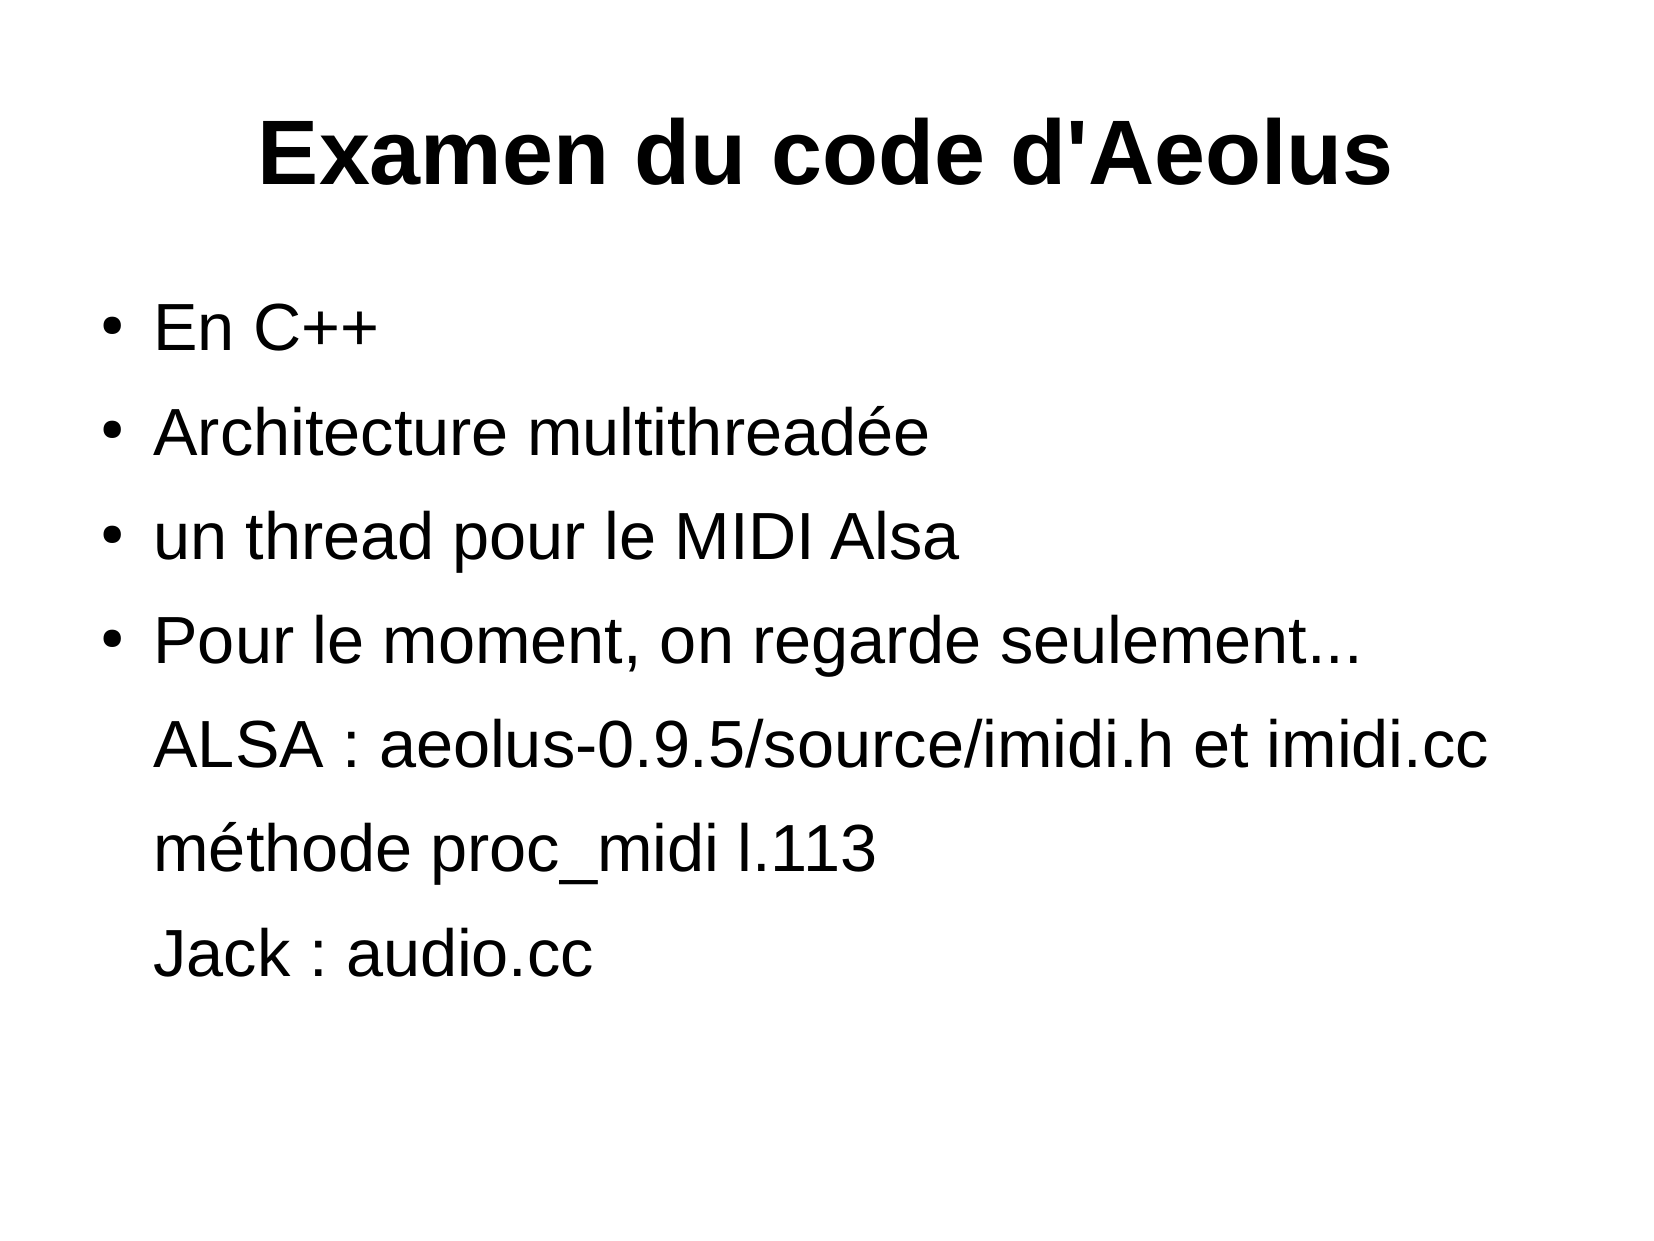

# Examen du code d'Aeolus
En C++
Architecture multithreadée
un thread pour le MIDI Alsa
Pour le moment, on regarde seulement...
ALSA : aeolus-0.9.5/source/imidi.h et imidi.cc
méthode proc_midi l.113
Jack : audio.cc